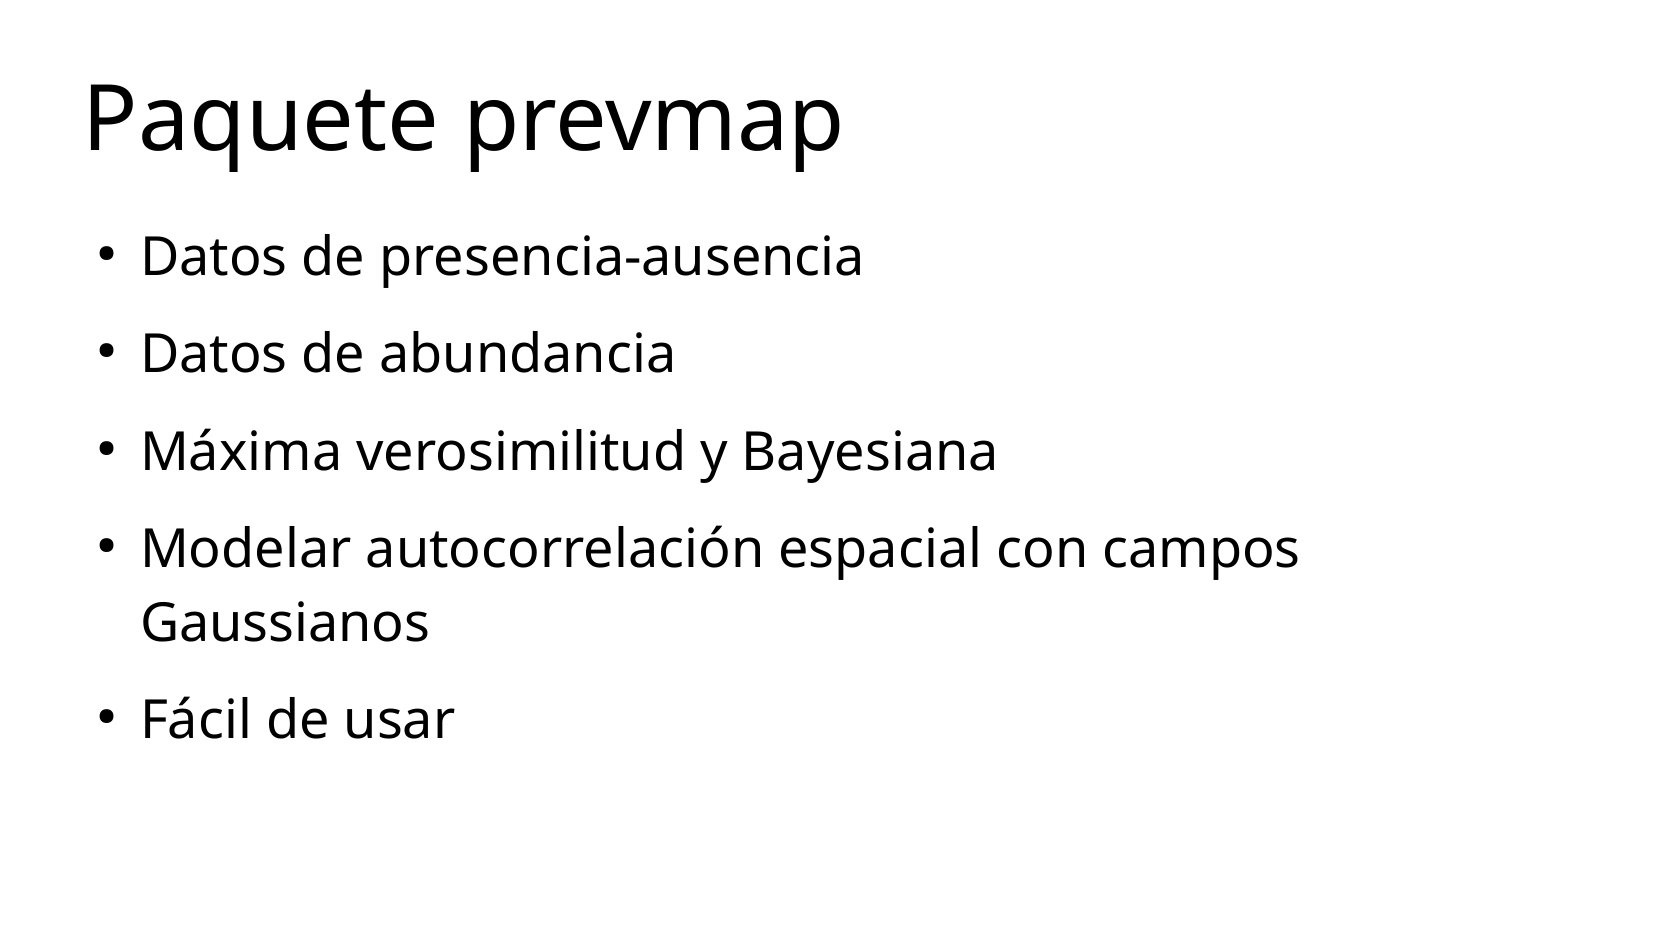

# Paquete prevmap
Datos de presencia-ausencia
Datos de abundancia
Máxima verosimilitud y Bayesiana
Modelar autocorrelación espacial con campos Gaussianos
Fácil de usar